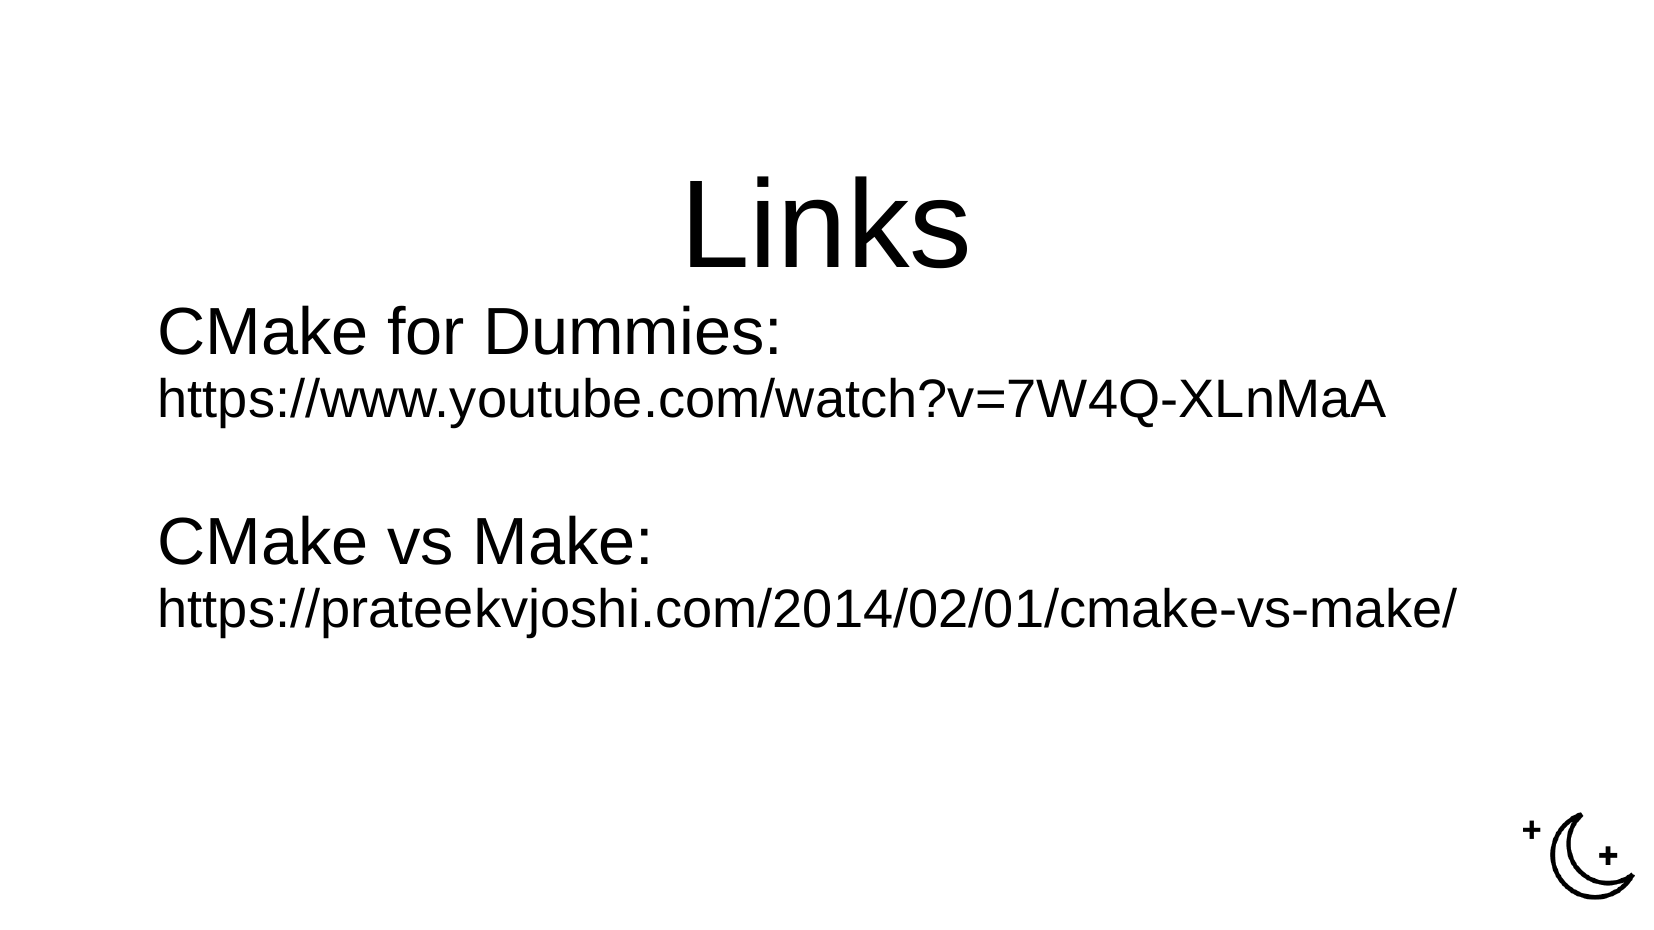

# Links
	CMake for Dummies:
	https://www.youtube.com/watch?v=7W4Q-XLnMaA
	CMake vs Make:
	https://prateekvjoshi.com/2014/02/01/cmake-vs-make/